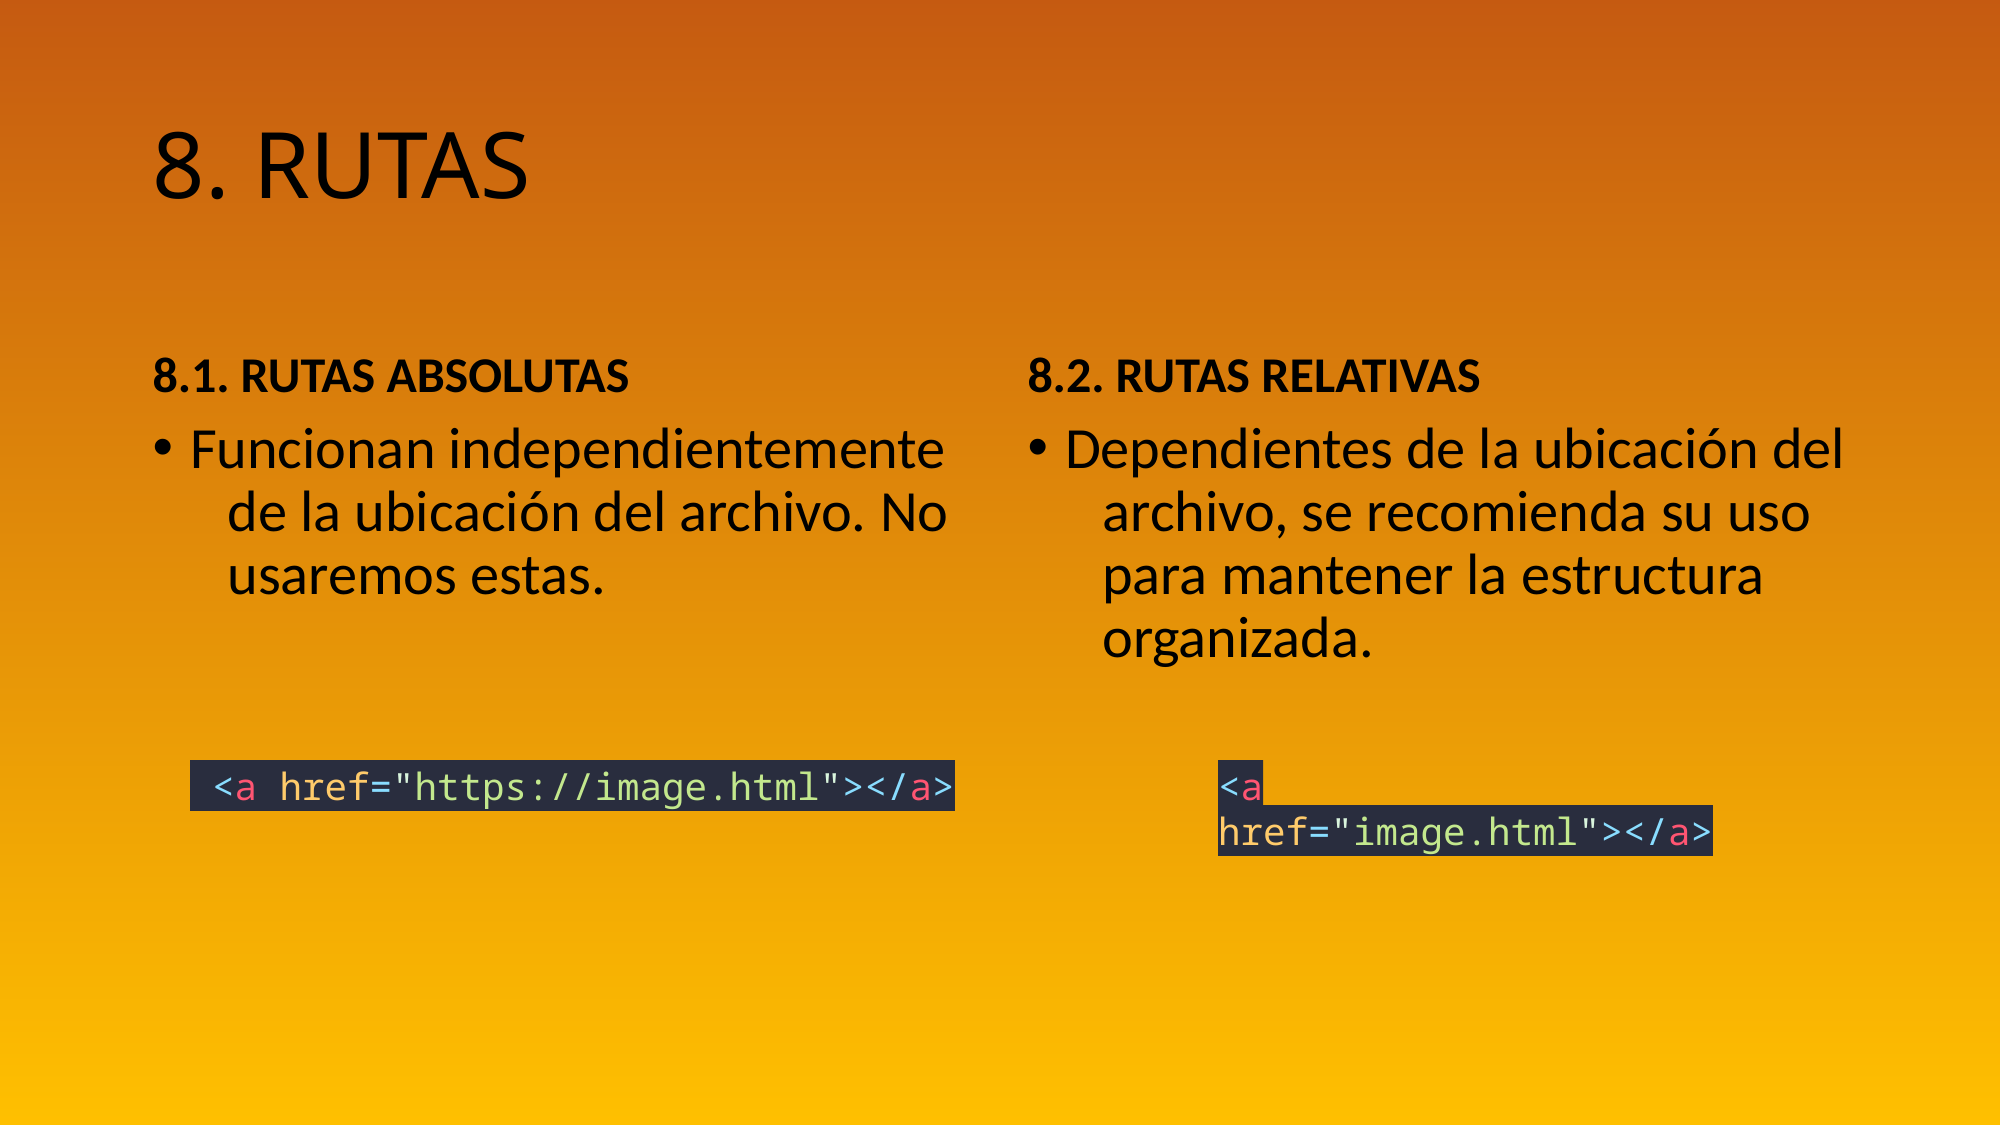

# 8. RUTAS
8.1. RUTAS ABSOLUTAS
8.2. RUTAS RELATIVAS
Funcionan independientemente de la ubicación del archivo. No usaremos estas.
Dependientes de la ubicación del archivo, se recomienda su uso para mantener la estructura organizada.
 <a href="https://image.html"></a>
<a href="image.html"></a>